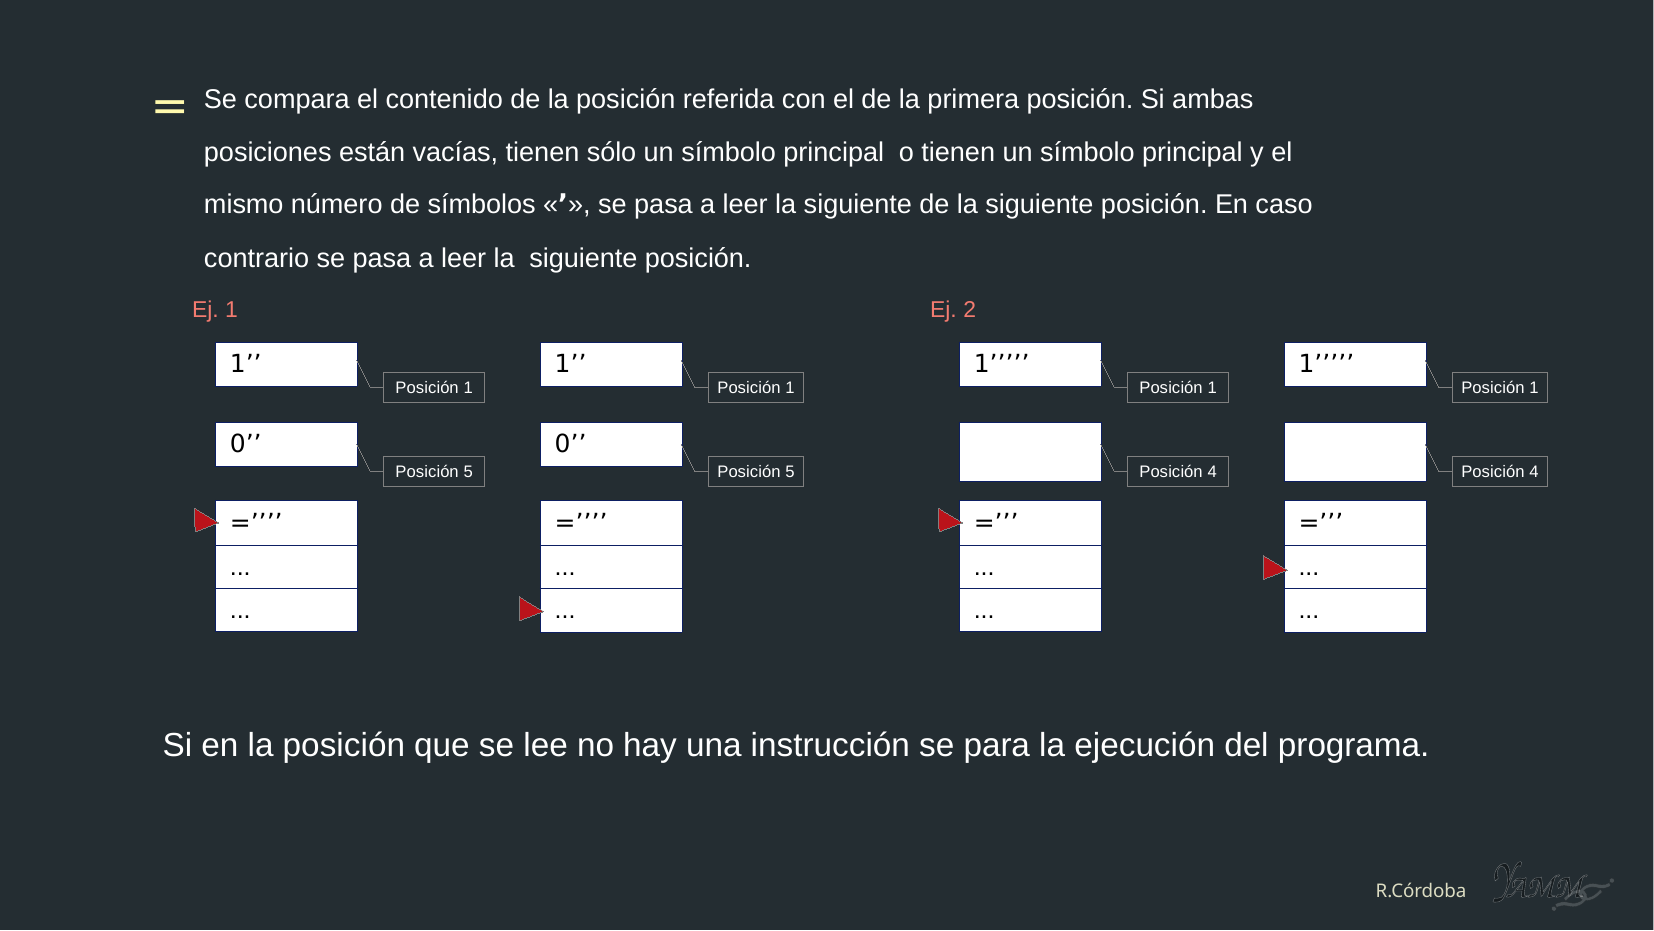

Se compara el contenido de la posición referida con el de la primera posición. Si ambas posiciones están vacías, tienen sólo un símbolo principal o tienen un símbolo principal y el mismo número de símbolos «’», se pasa a leer la siguiente de la siguiente posición. En caso contrario se pasa a leer la siguiente posición.
=
Ej. 1
Ej. 2
| 1’’ |
| --- |
| 1’’’’’ |
| --- |
| 1’’ |
| --- |
| 1’’’’’ |
| --- |
| 0’’ |
| --- |
| |
| --- |
| 0’’ |
| --- |
| |
| --- |
| =’’’’ |
| --- |
| ... |
| ... |
| =’’’ |
| --- |
| ... |
| ... |
| =’’’’ |
| --- |
| ... |
| ... |
| =’’’ |
| --- |
| ... |
| ... |
Si en la posición que se lee no hay una instrucción se para la ejecución del programa.
R. Córdoba